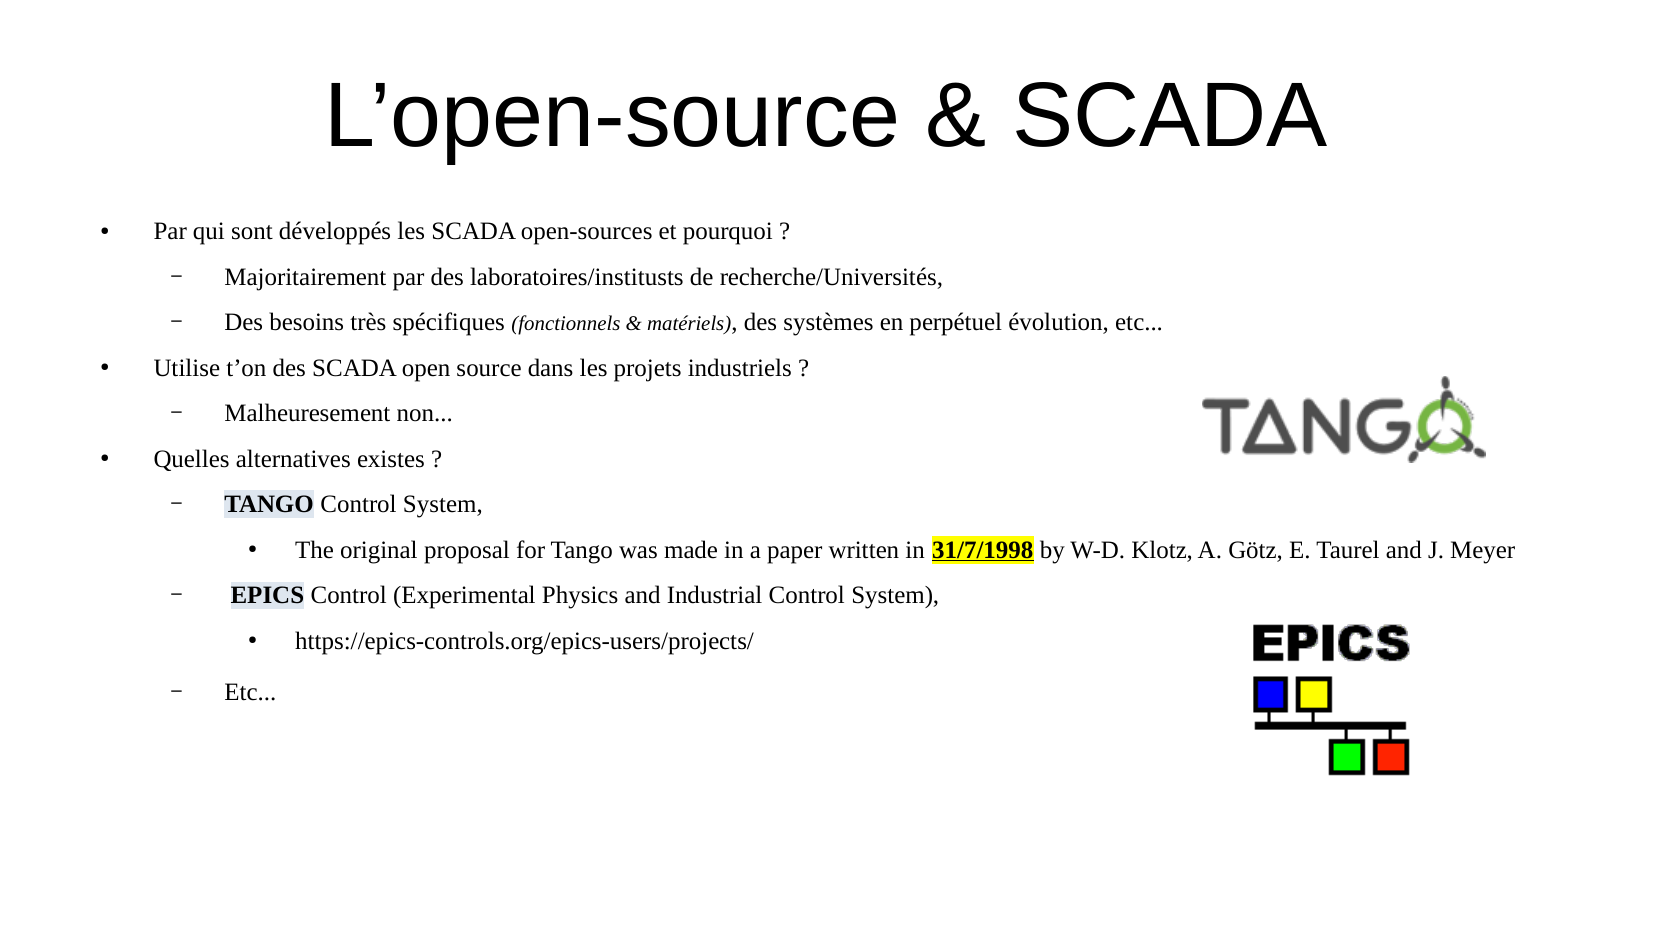

# L’open-source & SCADA
Par qui sont développés les SCADA open-sources et pourquoi ?
Majoritairement par des laboratoires/institusts de recherche/Universités,
Des besoins très spécifiques (fonctionnels & matériels), des systèmes en perpétuel évolution, etc...
Utilise t’on des SCADA open source dans les projets industriels ?
Malheuresement non...
Quelles alternatives existes ?
TANGO Control System,
The original proposal for Tango was made in a paper written in 31/7/1998 by W-D. Klotz, A. Götz, E. Taurel and J. Meyer
 EPICS Control (Experimental Physics and Industrial Control System),
https://epics-controls.org/epics-users/projects/
Etc...